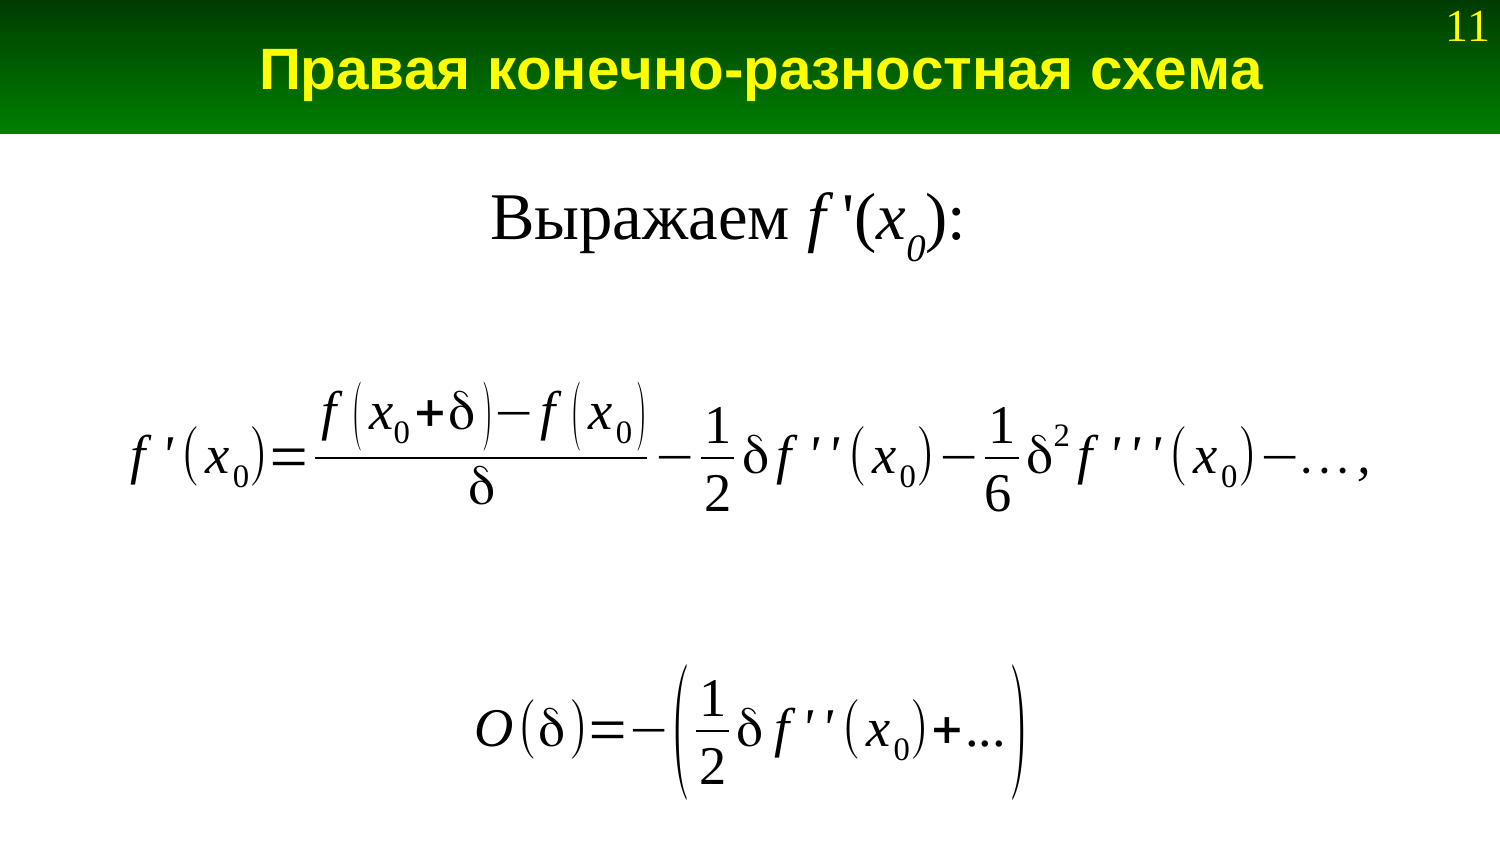

# Правая конечно-разностная схема
Выражаем f '(x0):
Погрешность пропорциональна δ.